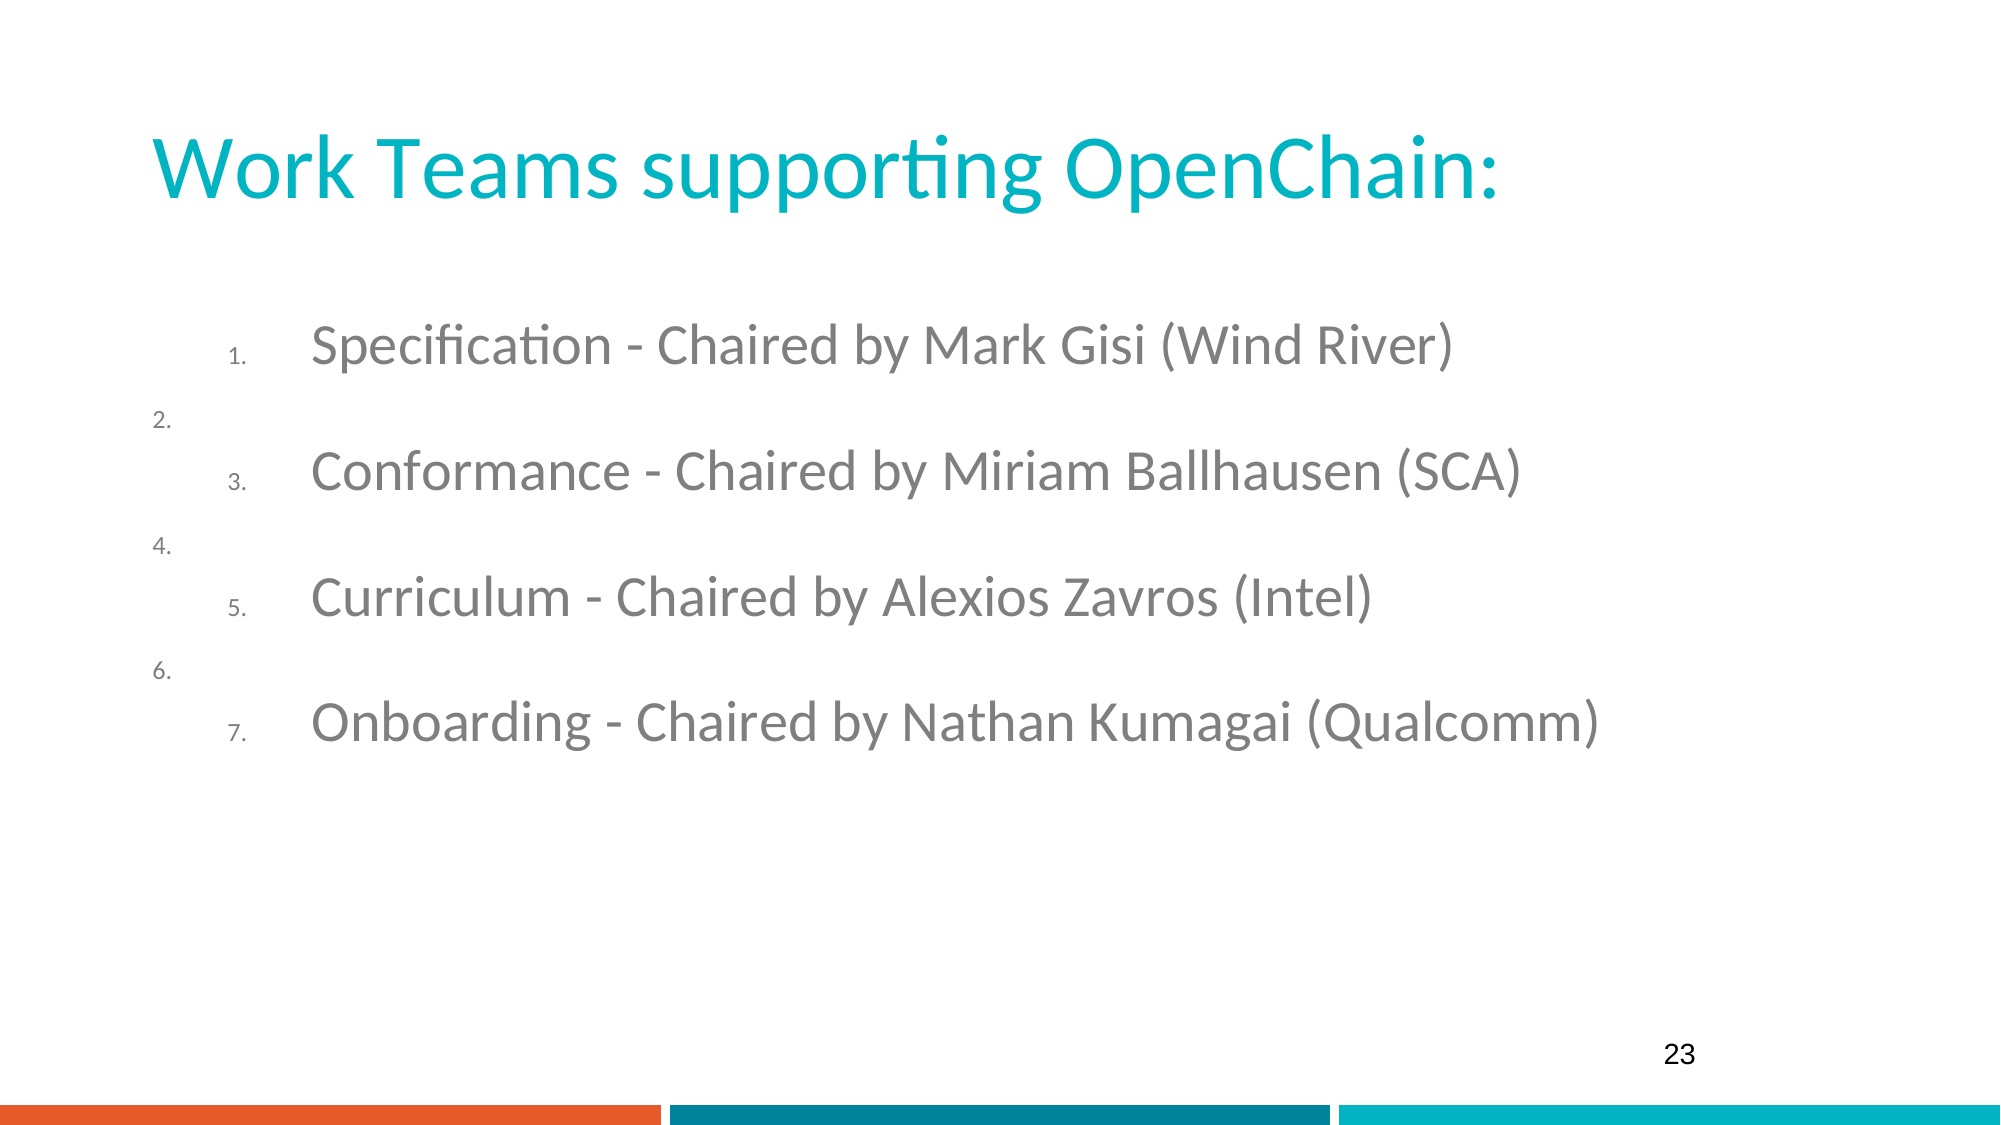

# Work Teams supporting OpenChain:
Specification - Chaired by Mark Gisi (Wind River)
Conformance - Chaired by Miriam Ballhausen (SCA)
Curriculum - Chaired by Alexios Zavros (Intel)
Onboarding - Chaired by Nathan Kumagai (Qualcomm)